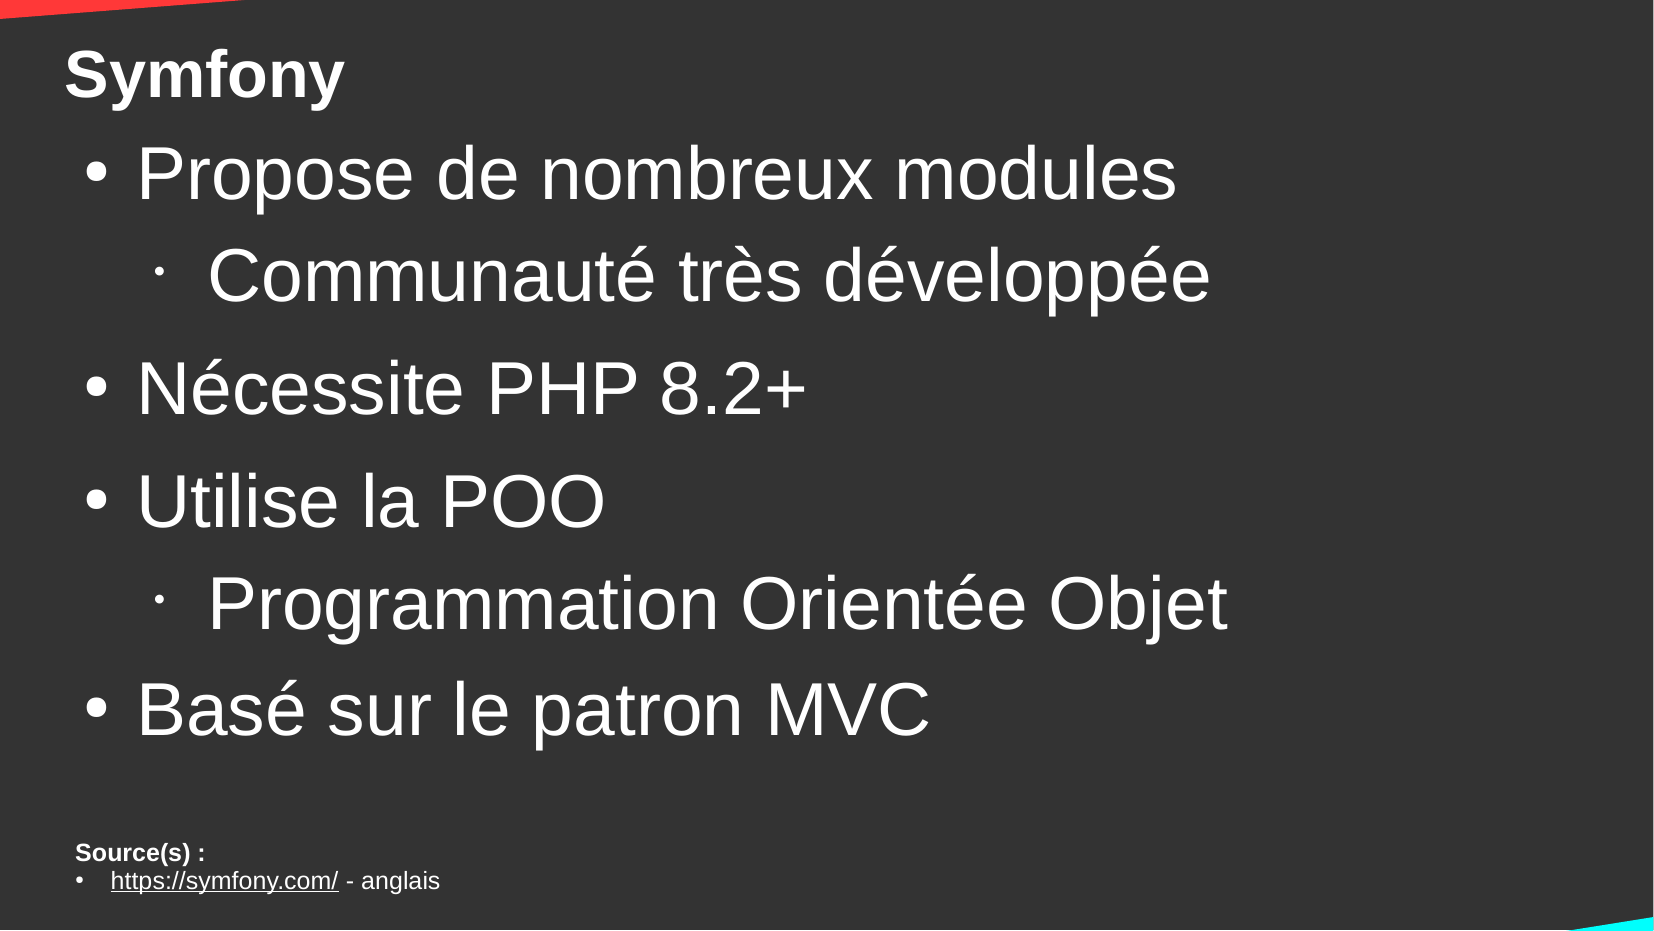

# Symfony
Propose de nombreux modules
Communauté très développée
Nécessite PHP 8.2+
Utilise la POO
Programmation Orientée Objet
Basé sur le patron MVC
Source(s) :
https://symfony.com/ - anglais